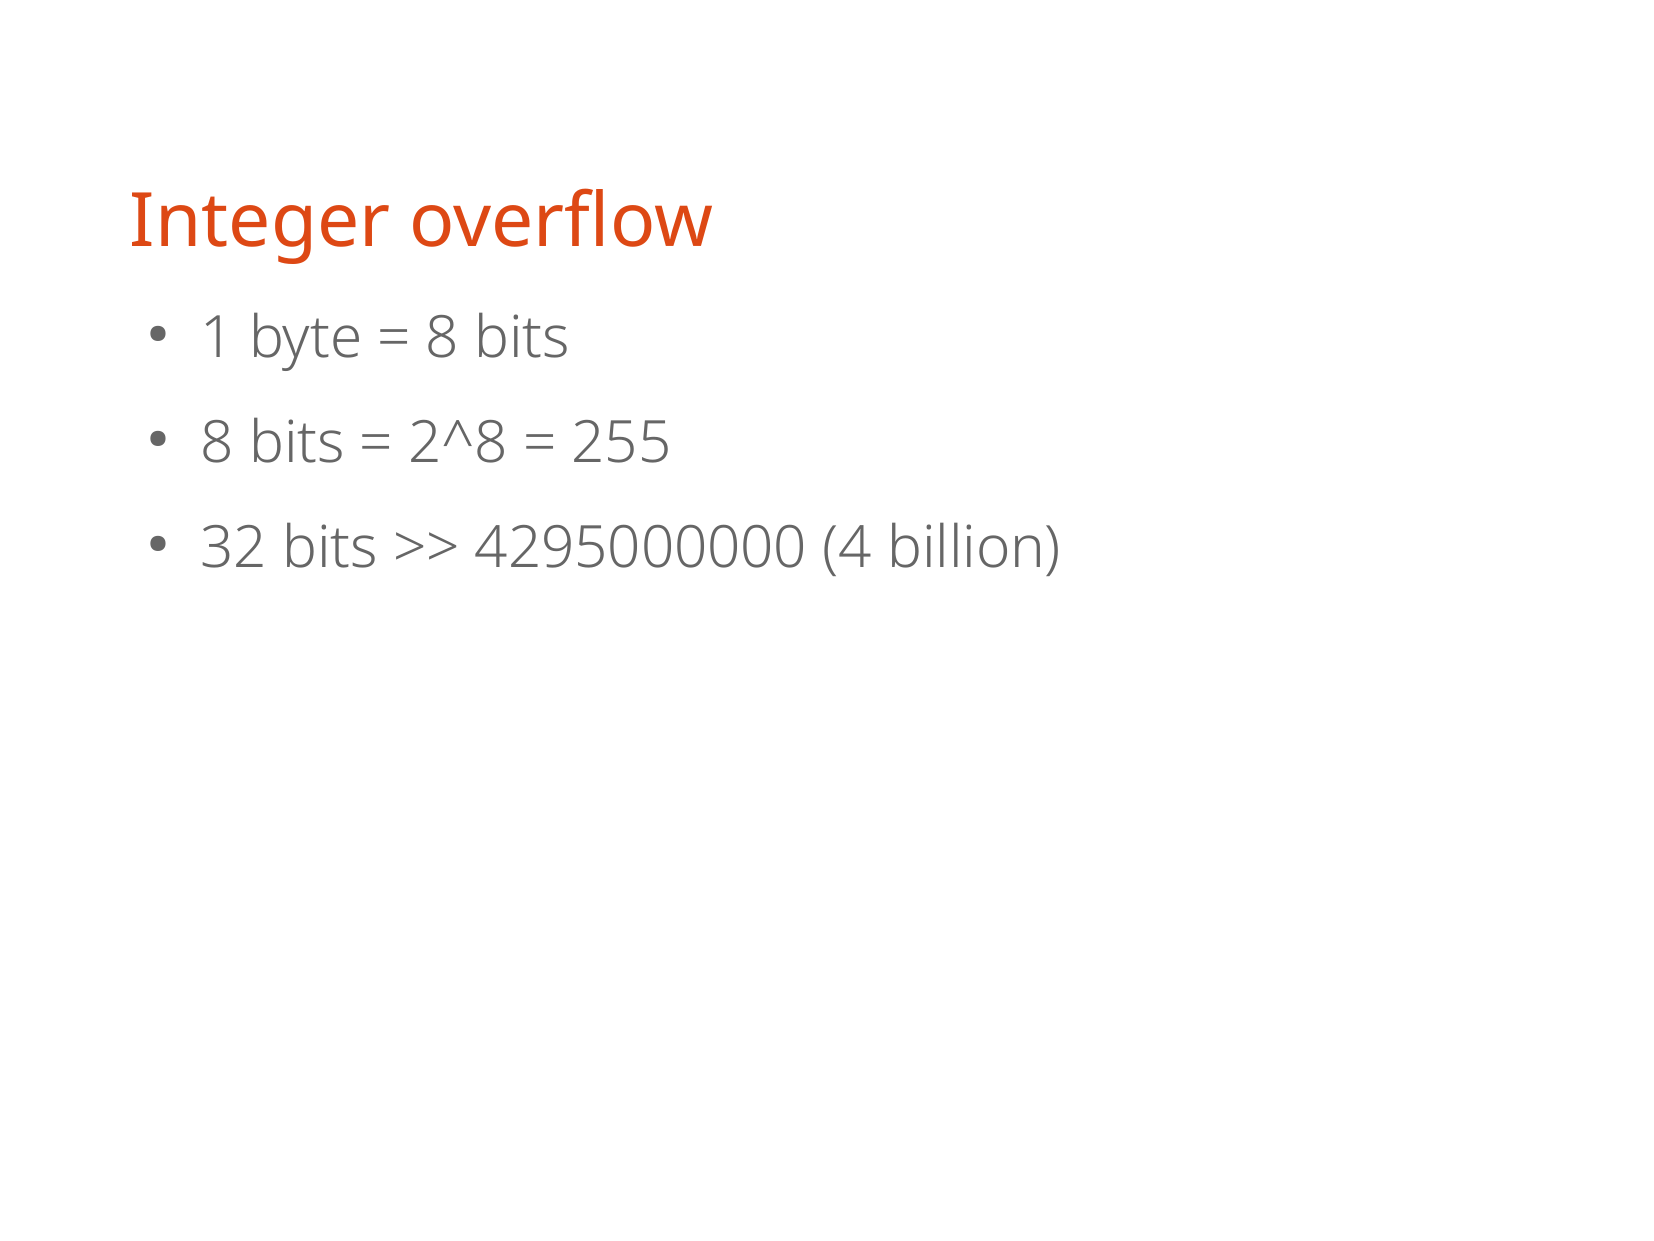

# Integer overflow
1 byte = 8 bits
8 bits = 2^8 = 255
32 bits >> 4295000000 (4 billion)